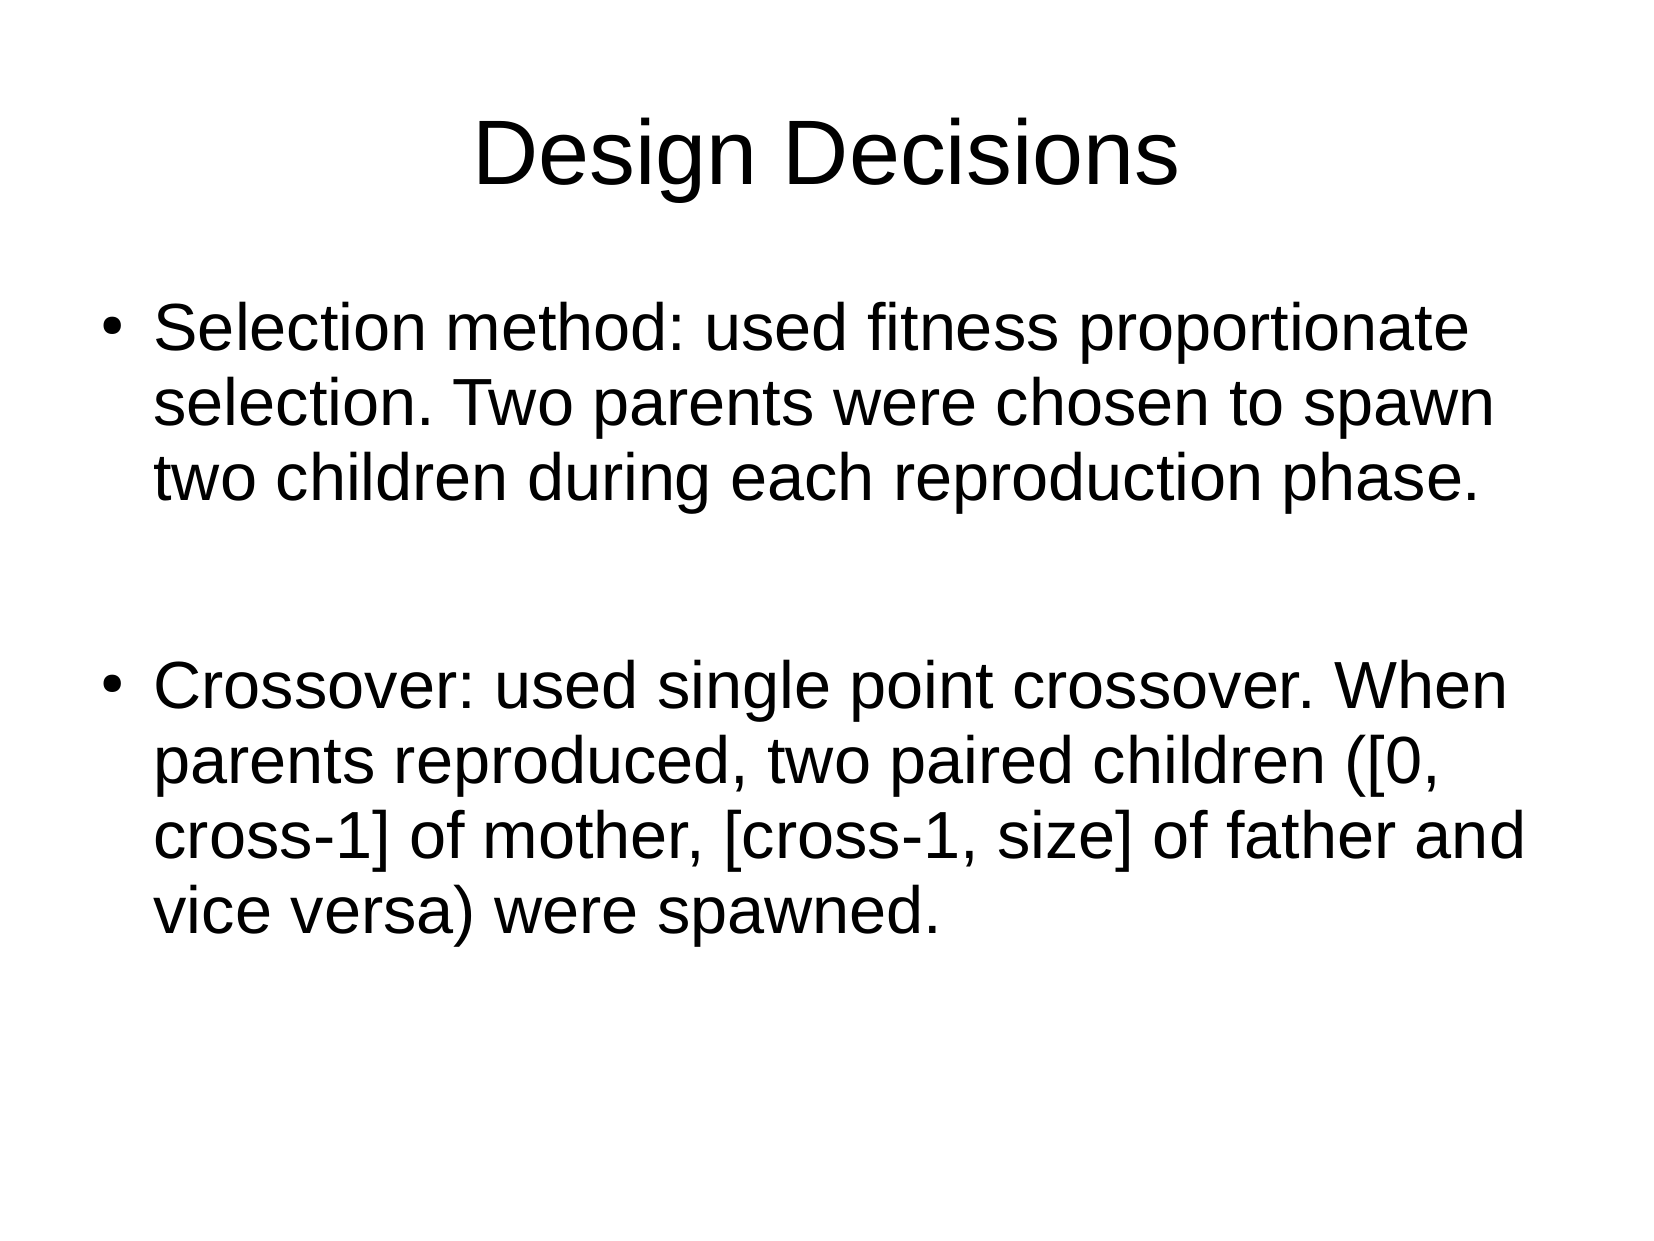

# Design Decisions
Selection method: used fitness proportionate selection. Two parents were chosen to spawn two children during each reproduction phase.
Crossover: used single point crossover. When parents reproduced, two paired children ([0, cross-1] of mother, [cross-1, size] of father and vice versa) were spawned.